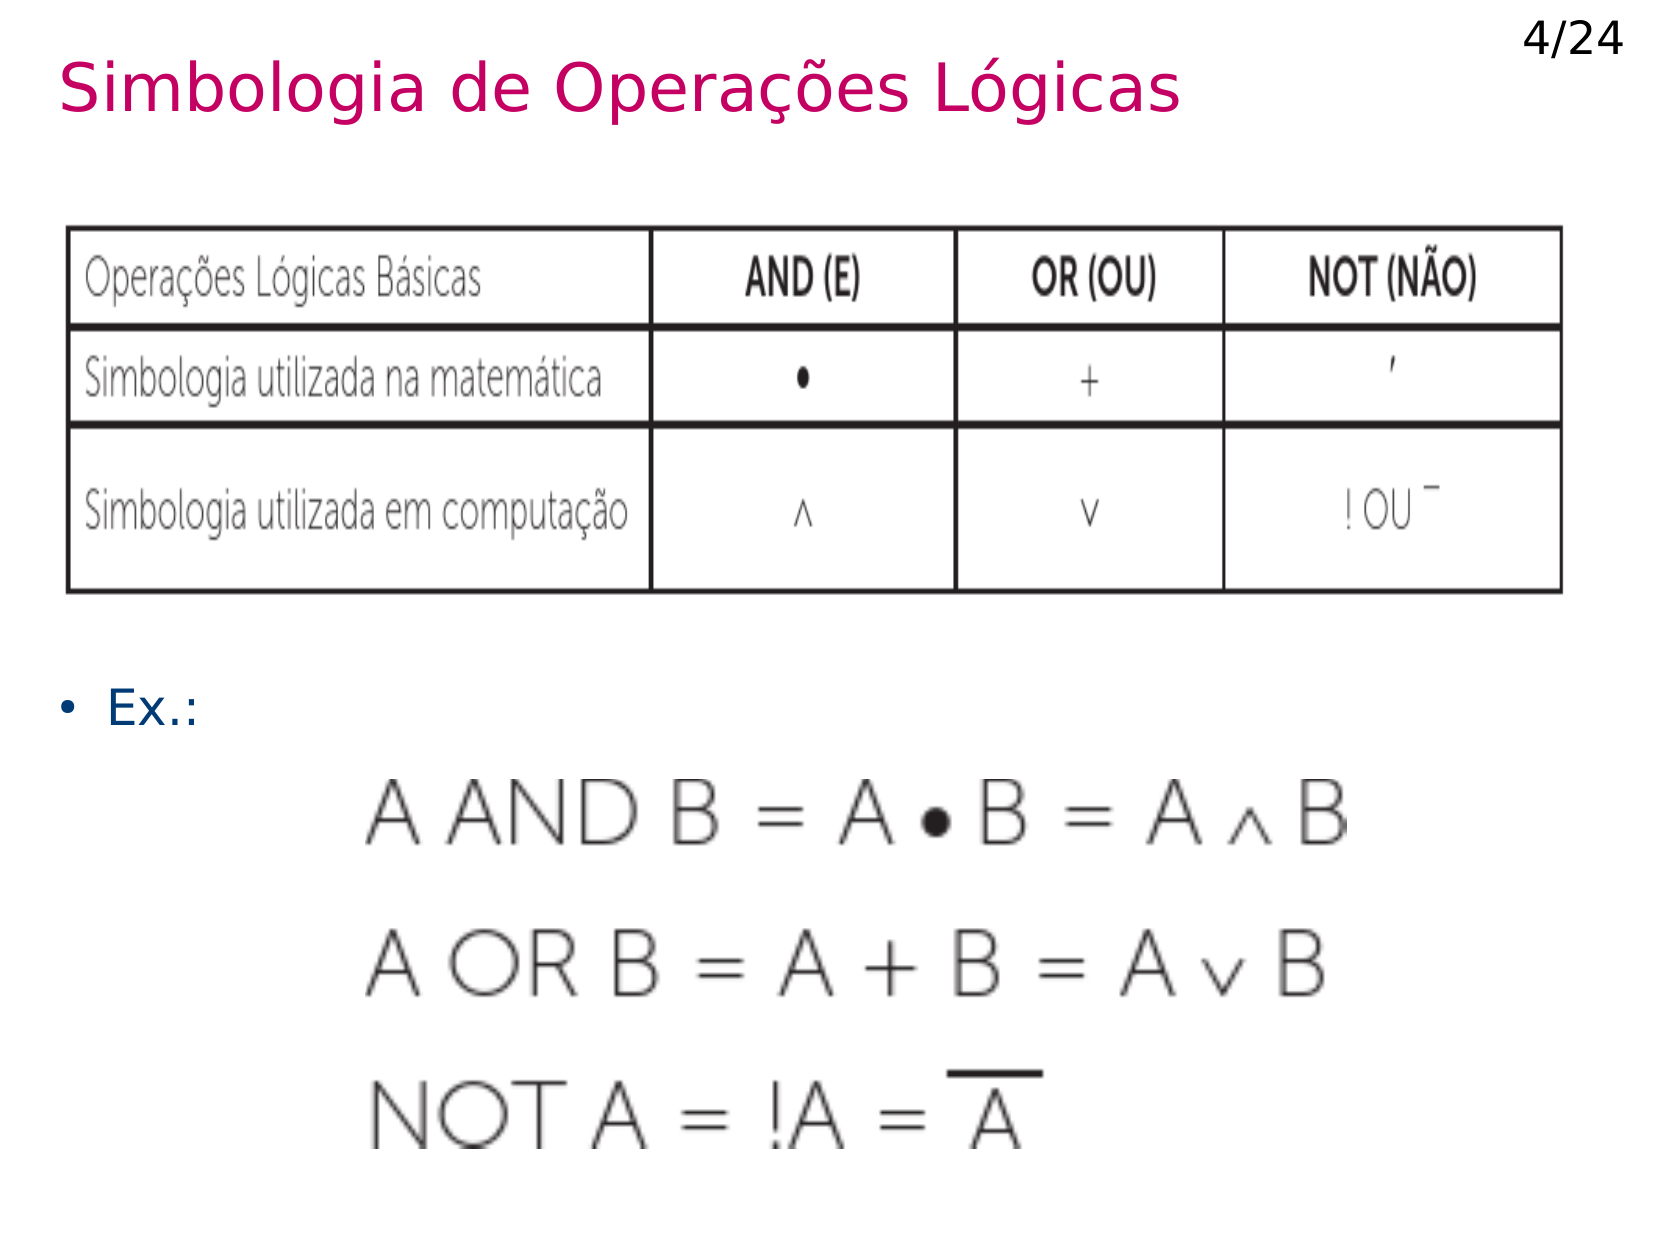

4
# Simbologia de Operações Lógicas
Ex.: